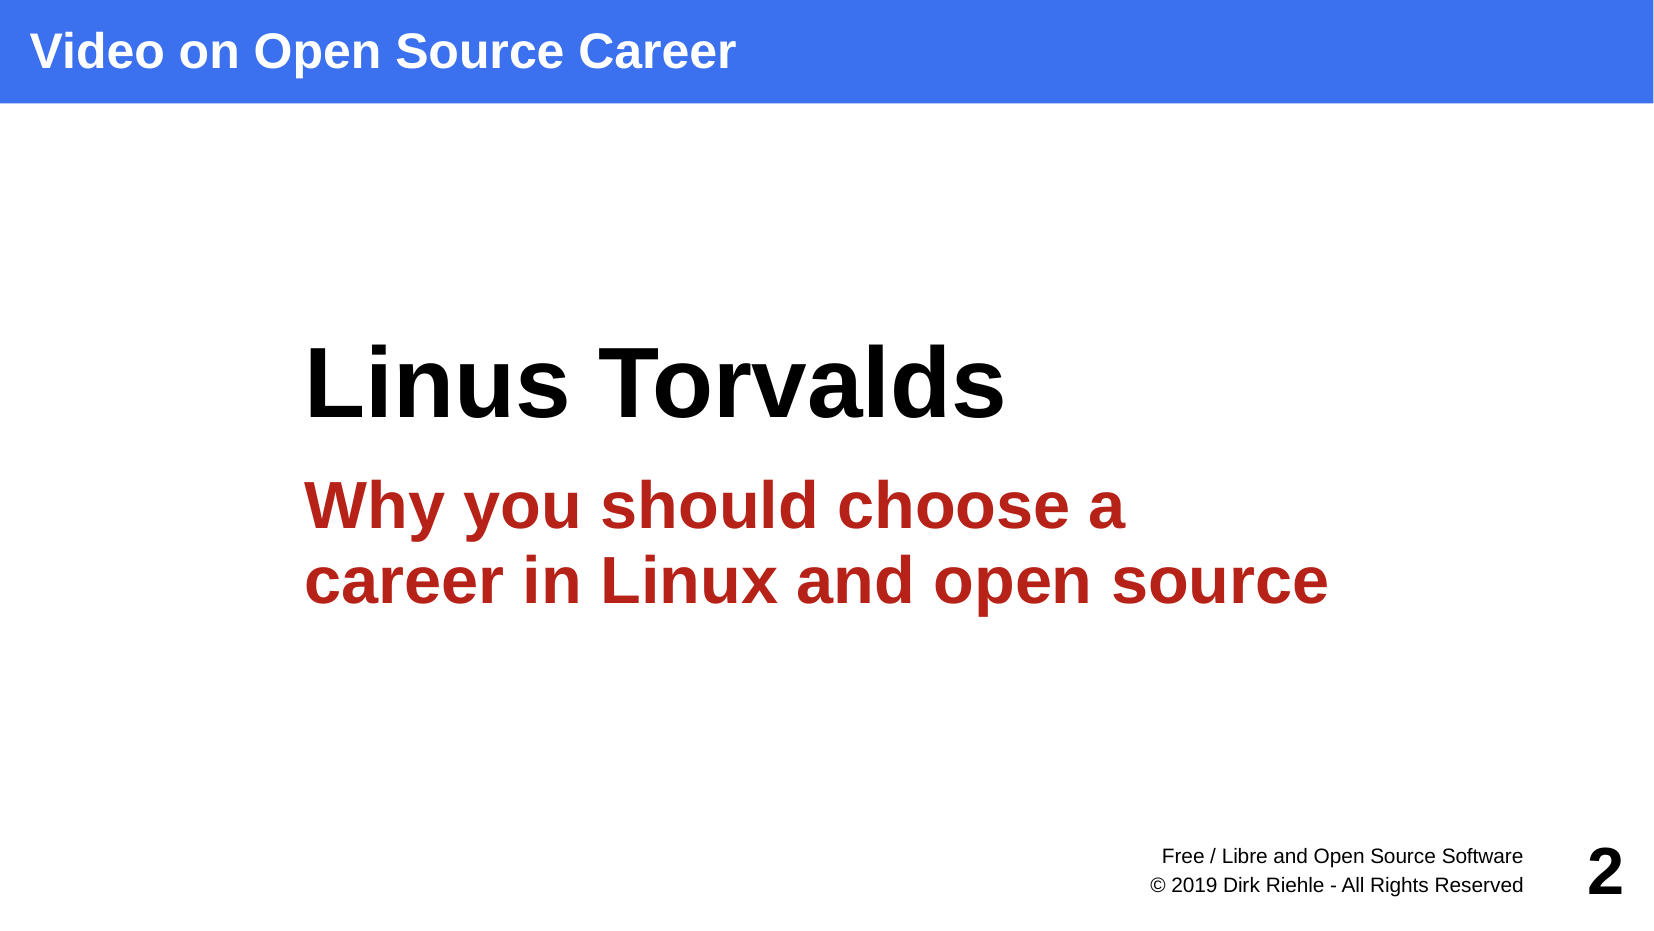

# Video on Open Source Career
Linus Torvalds
Why you should choose a
career in Linux and open source
Free / Libre and Open Source Software
2
© 2019 Dirk Riehle - All Rights Reserved